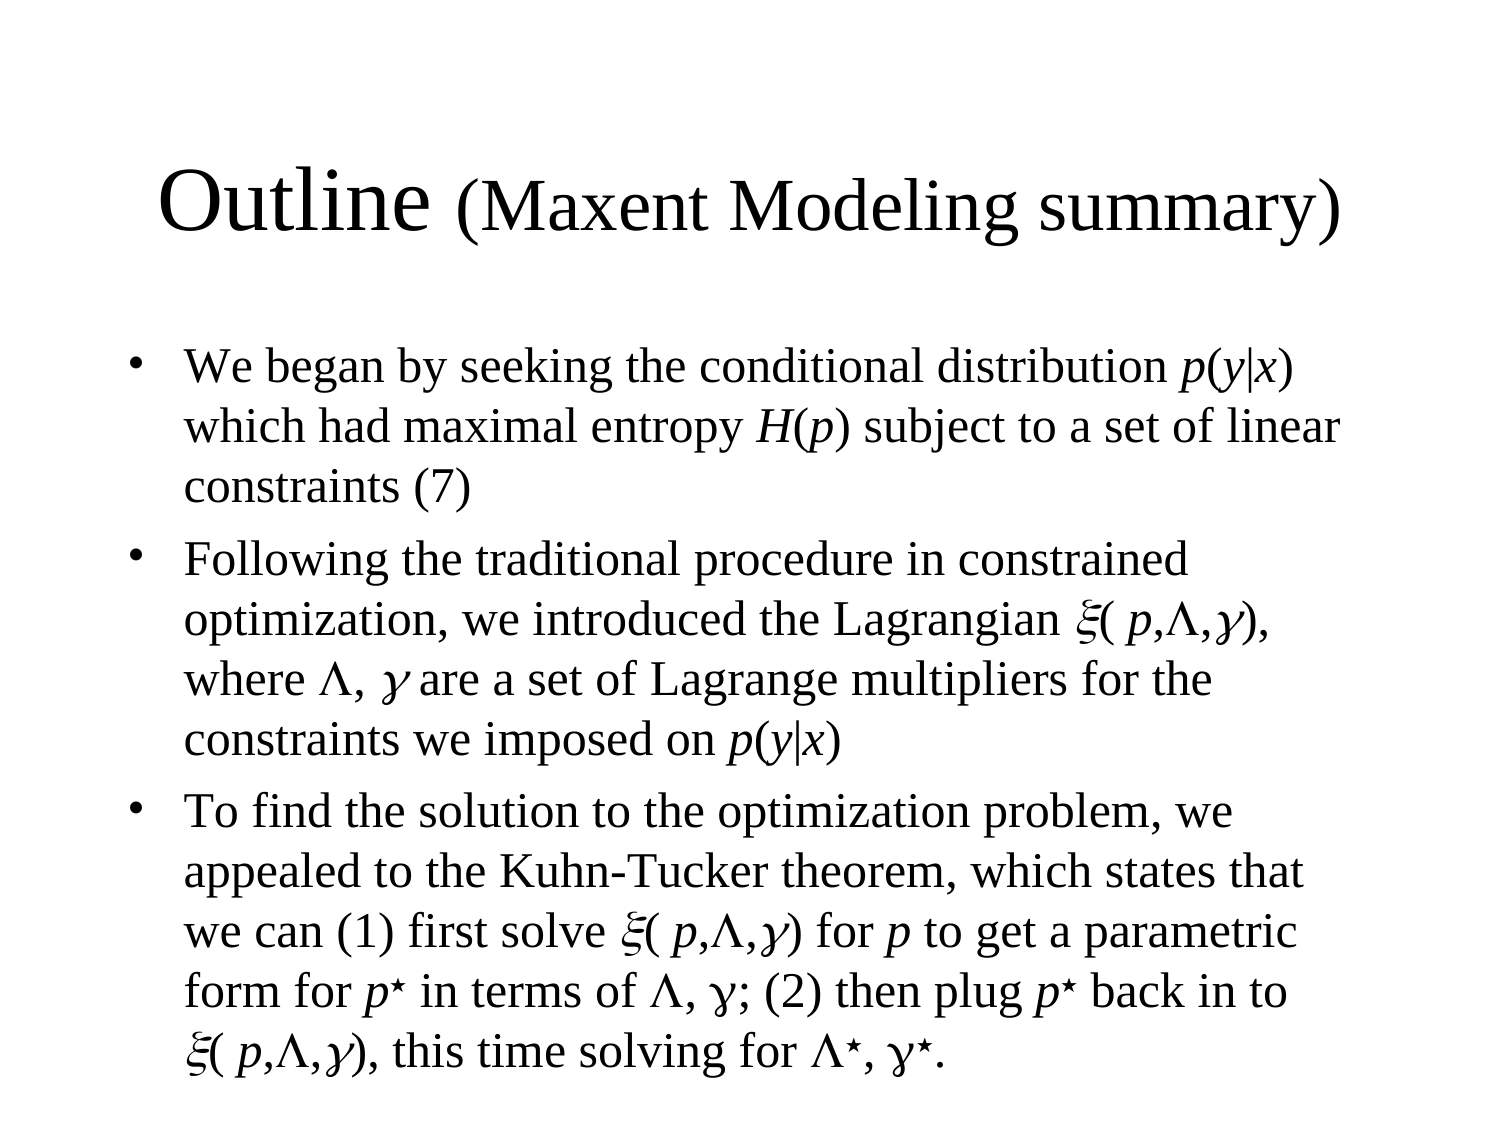

# Outline (Maxent Modeling summary)
We began by seeking the conditional distribution p(y|x) which had maximal entropy H(p) subject to a set of linear constraints (7)
Following the traditional procedure in constrained optimization, we introduced the Lagrangian ( p,,), where ,  are a set of Lagrange multipliers for the constraints we imposed on p(y|x)
To find the solution to the optimization problem, we appealed to the Kuhn-Tucker theorem, which states that we can (1) first solve ( p,,) for p to get a parametric form for p★ in terms of , ; (2) then plug p★ back in to ( p,,), this time solving for ★, ★.